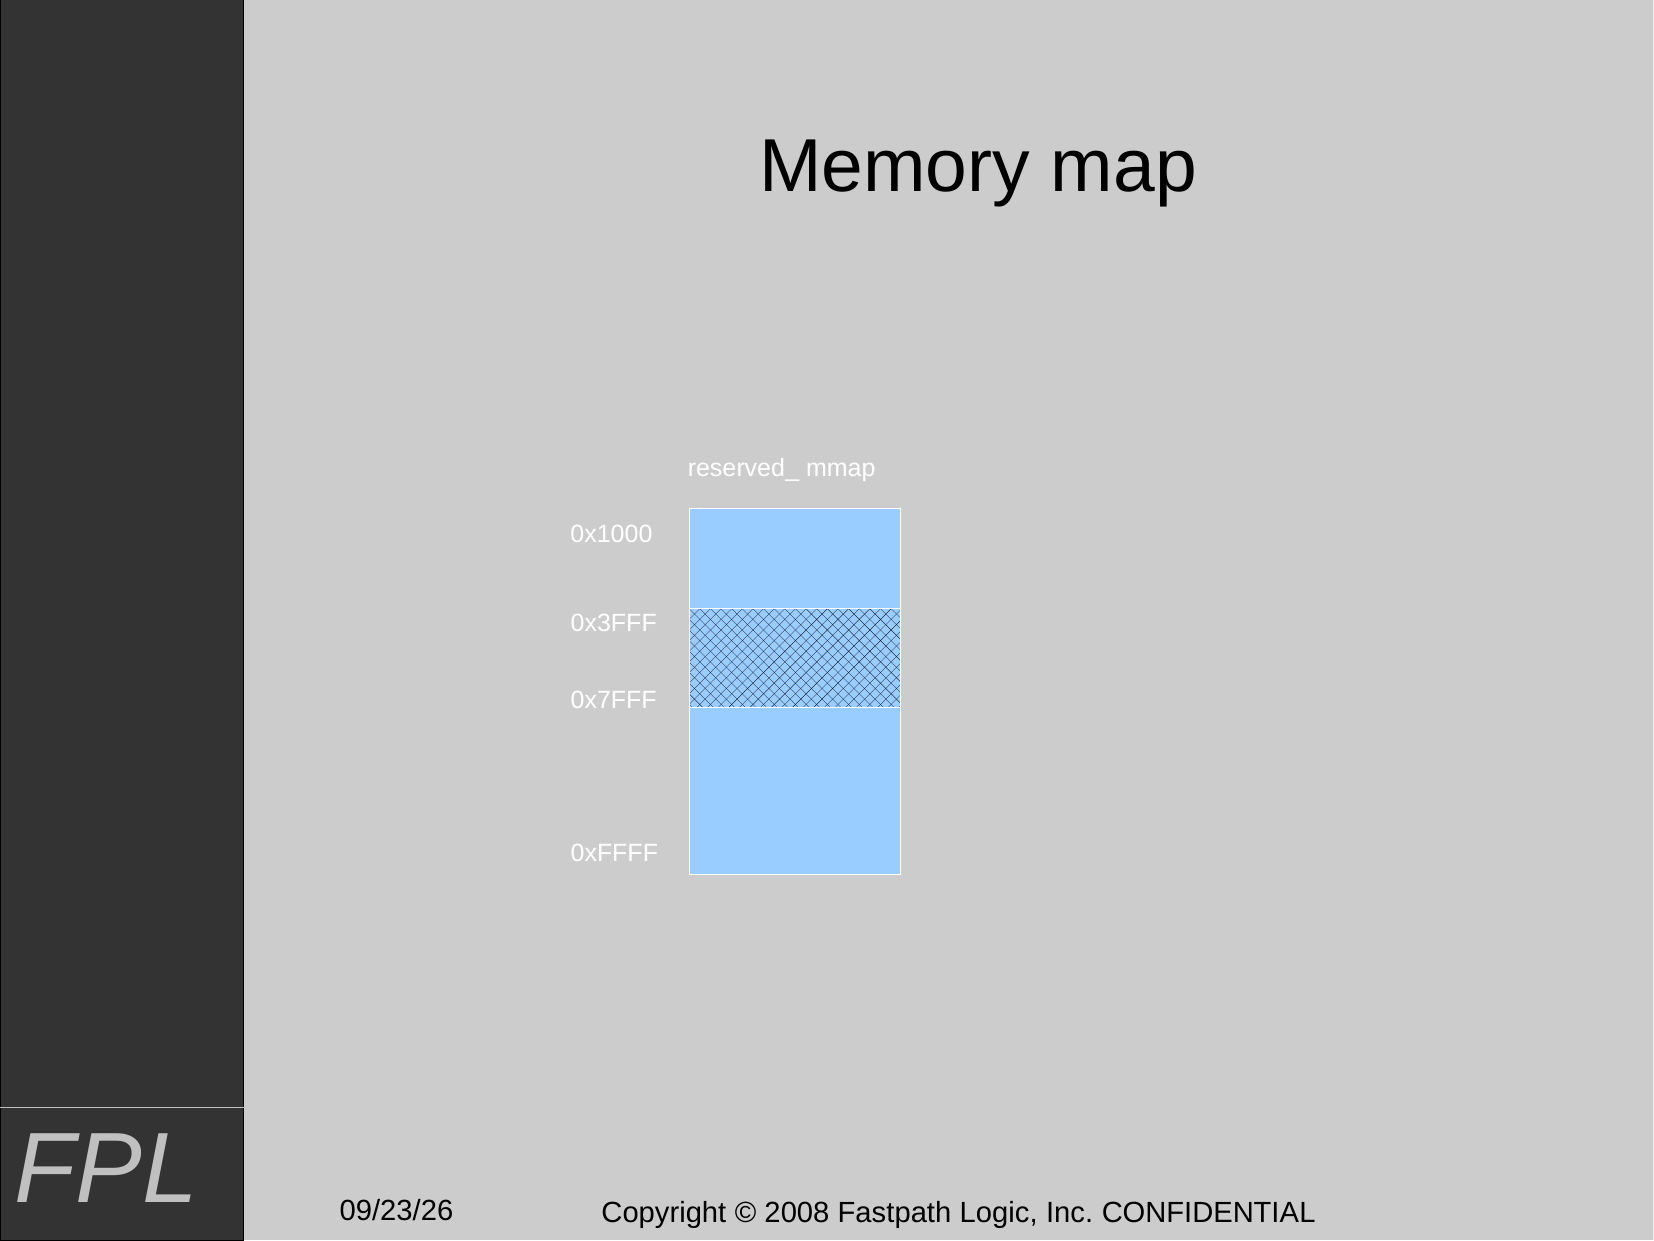

# Memory map
reserved_ mmap
0x1000
0x3FFF
0x7FFF
0xFFFF
Copyright Fastpath Logic Inc. @2007